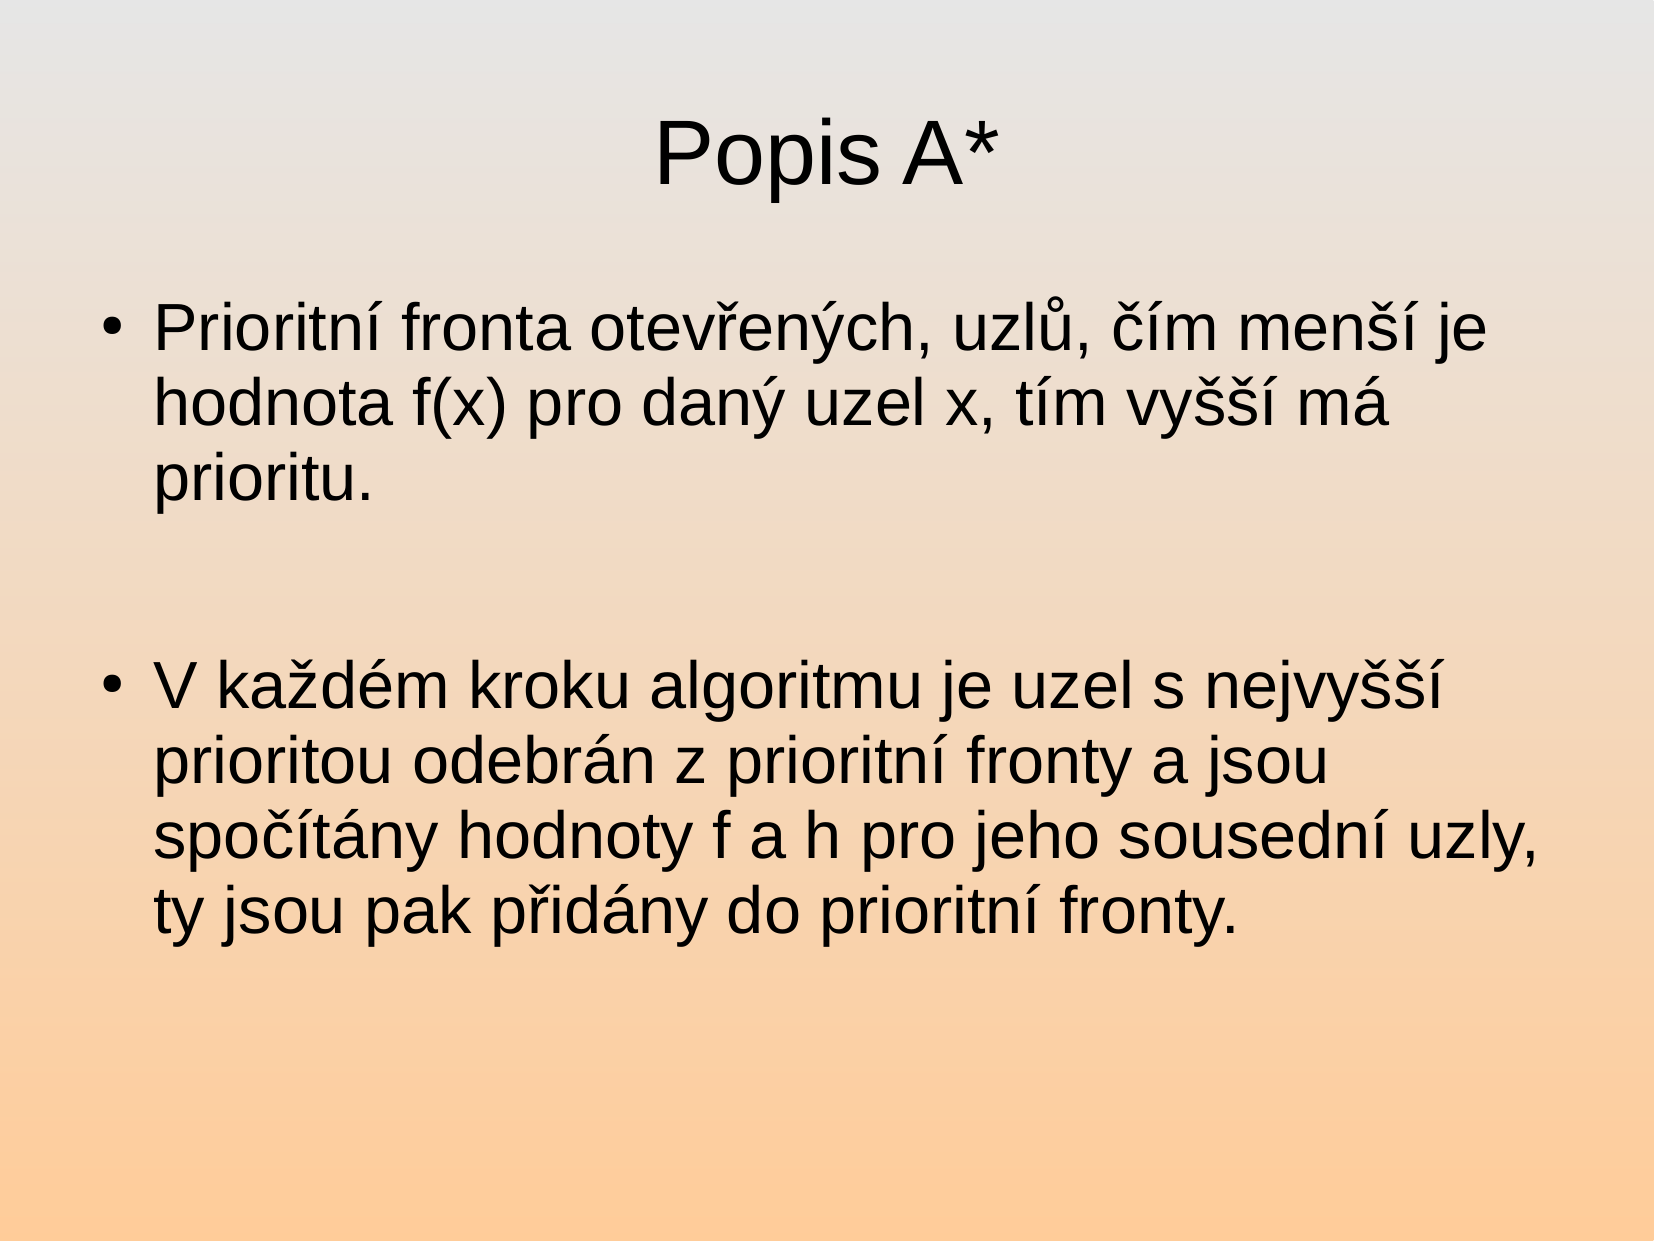

# Popis A*
Prioritní fronta otevřených, uzlů, čím menší je hodnota f(x) pro daný uzel x, tím vyšší má prioritu.
V každém kroku algoritmu je uzel s nejvyšší prioritou odebrán z prioritní fronty a jsou spočítány hodnoty f a h pro jeho sousední uzly, ty jsou pak přidány do prioritní fronty.